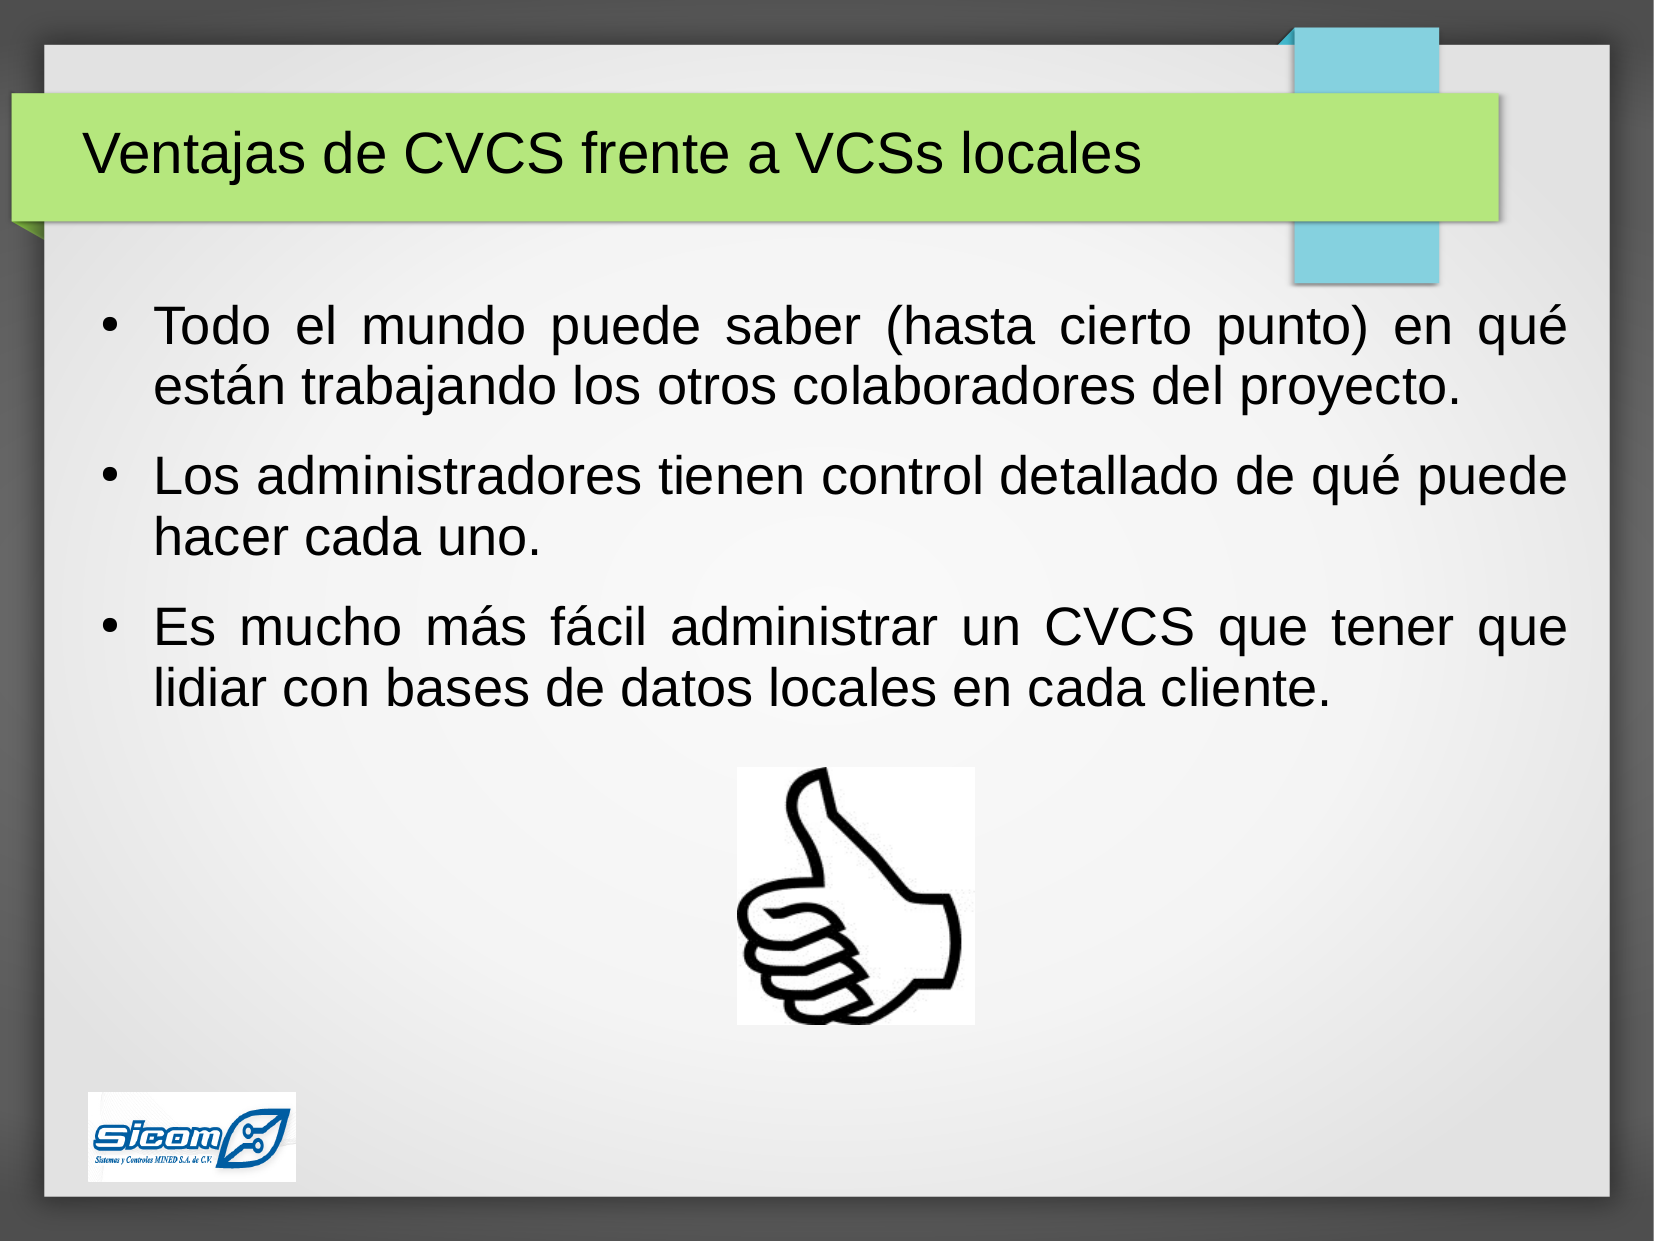

# Ventajas de CVCS frente a VCSs locales
Todo el mundo puede saber (hasta cierto punto) en qué están trabajando los otros colaboradores del proyecto.
Los administradores tienen control detallado de qué puede hacer cada uno.
Es mucho más fácil administrar un CVCS que tener que lidiar con bases de datos locales en cada cliente.